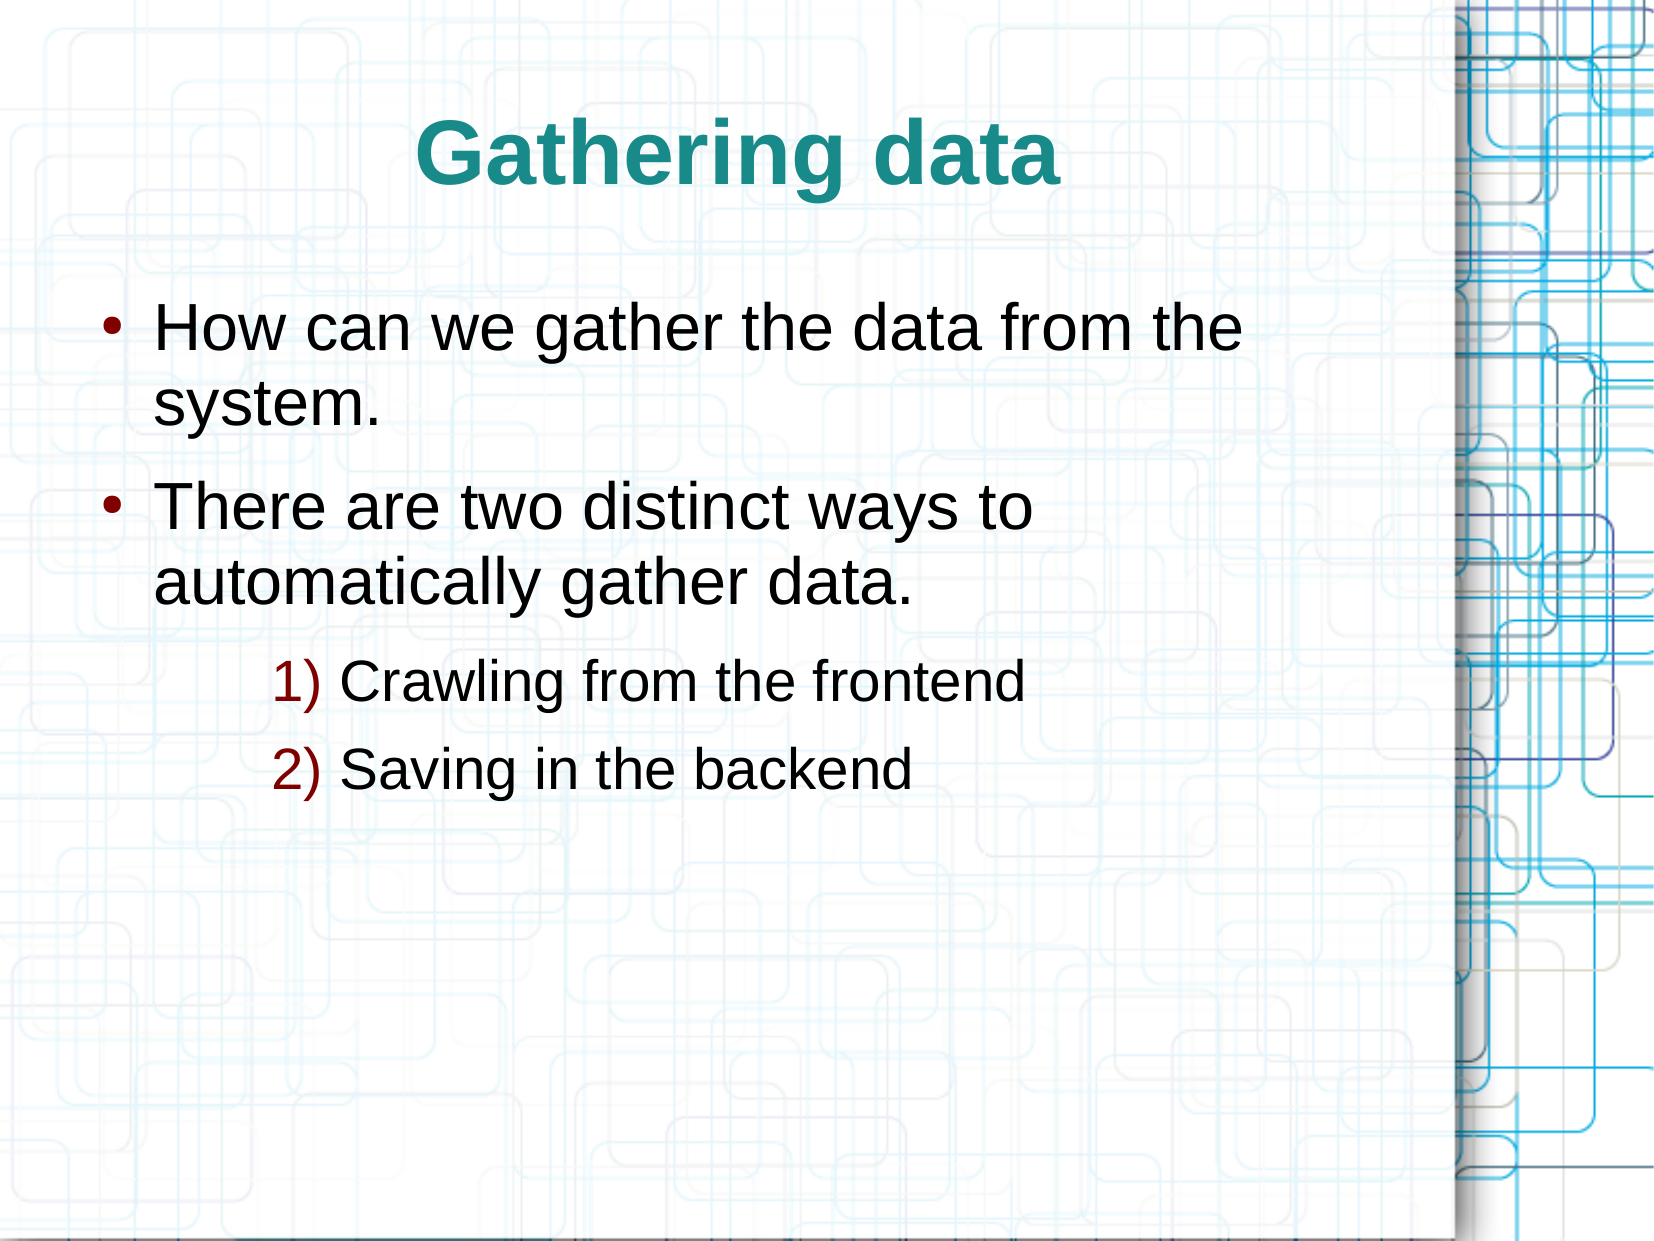

# Gathering data
How can we gather the data from the system.
There are two distinct ways to automatically gather data.
 Crawling from the frontend
 Saving in the backend